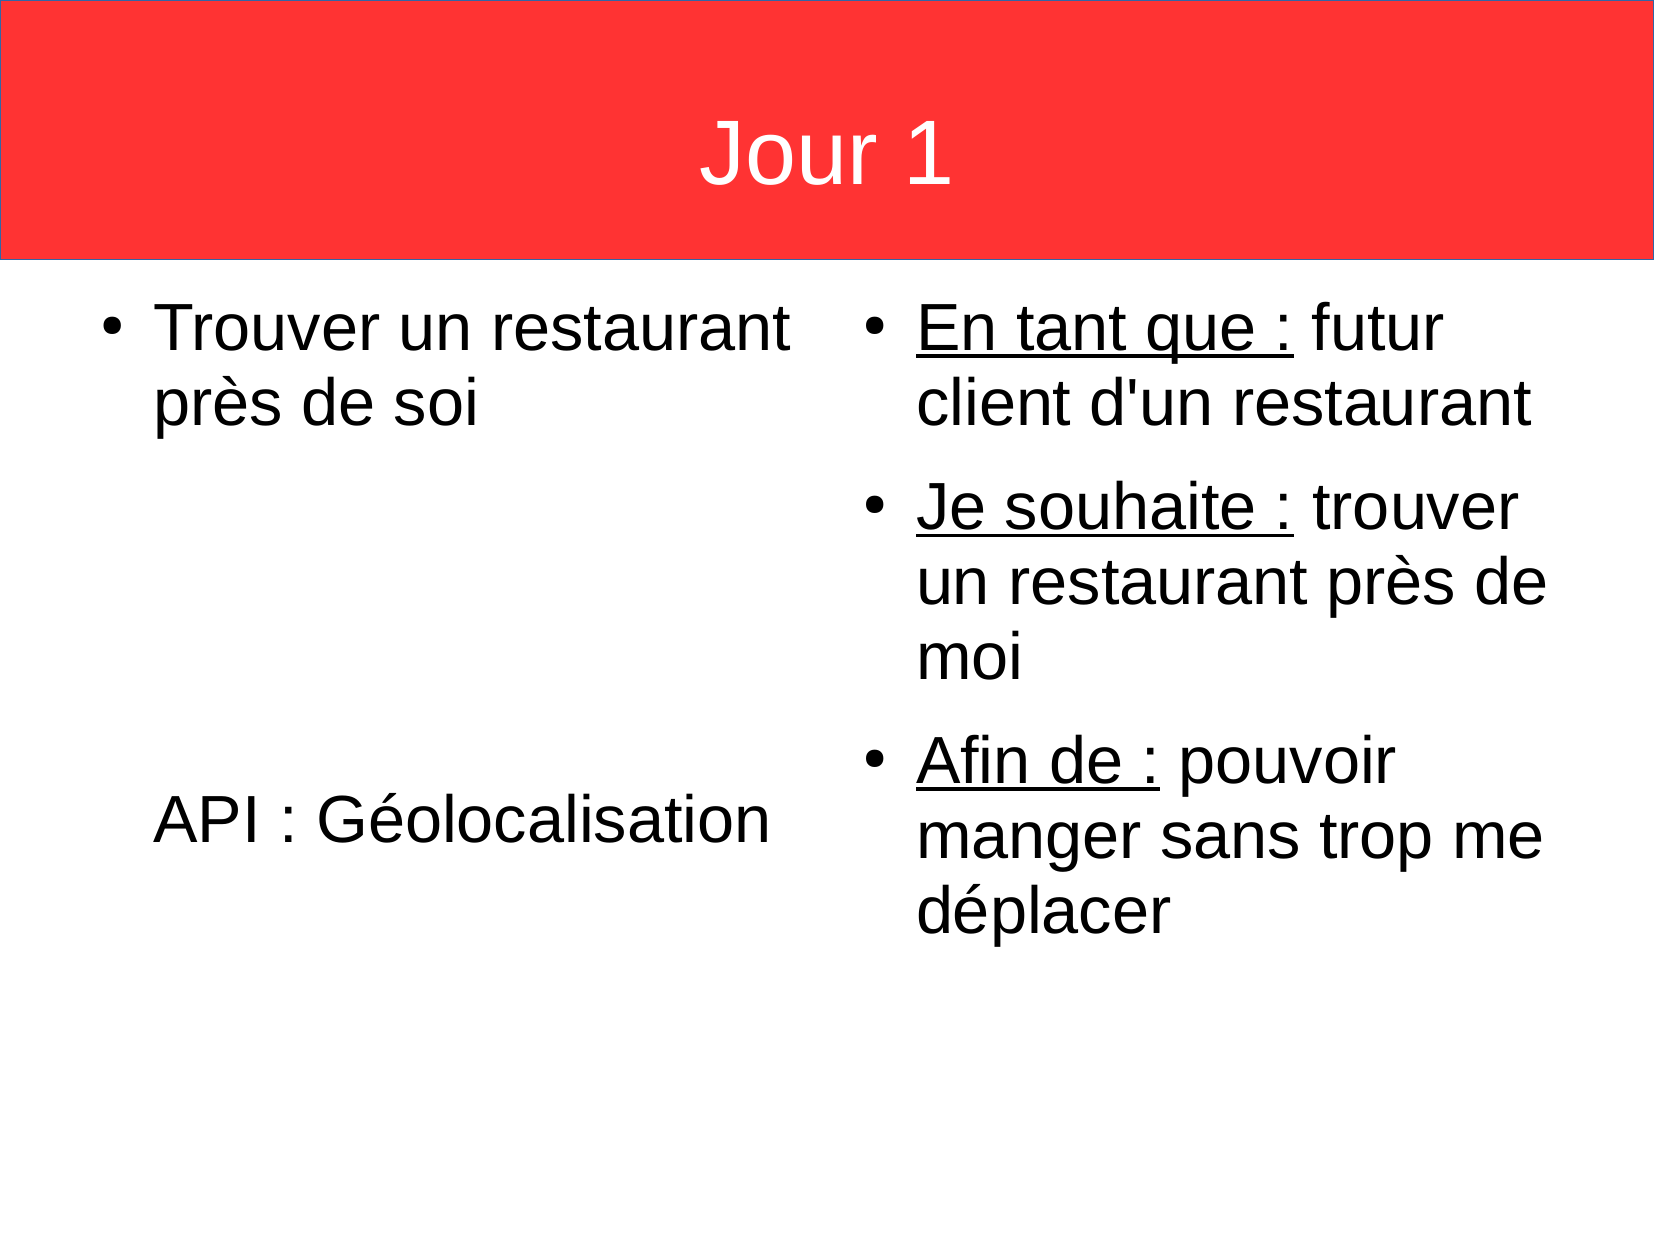

# Jour 1
Trouver un restaurant près de soi
API : Géolocalisation
En tant que : futur client d'un restaurant
Je souhaite : trouver un restaurant près de moi
Afin de : pouvoir manger sans trop me déplacer